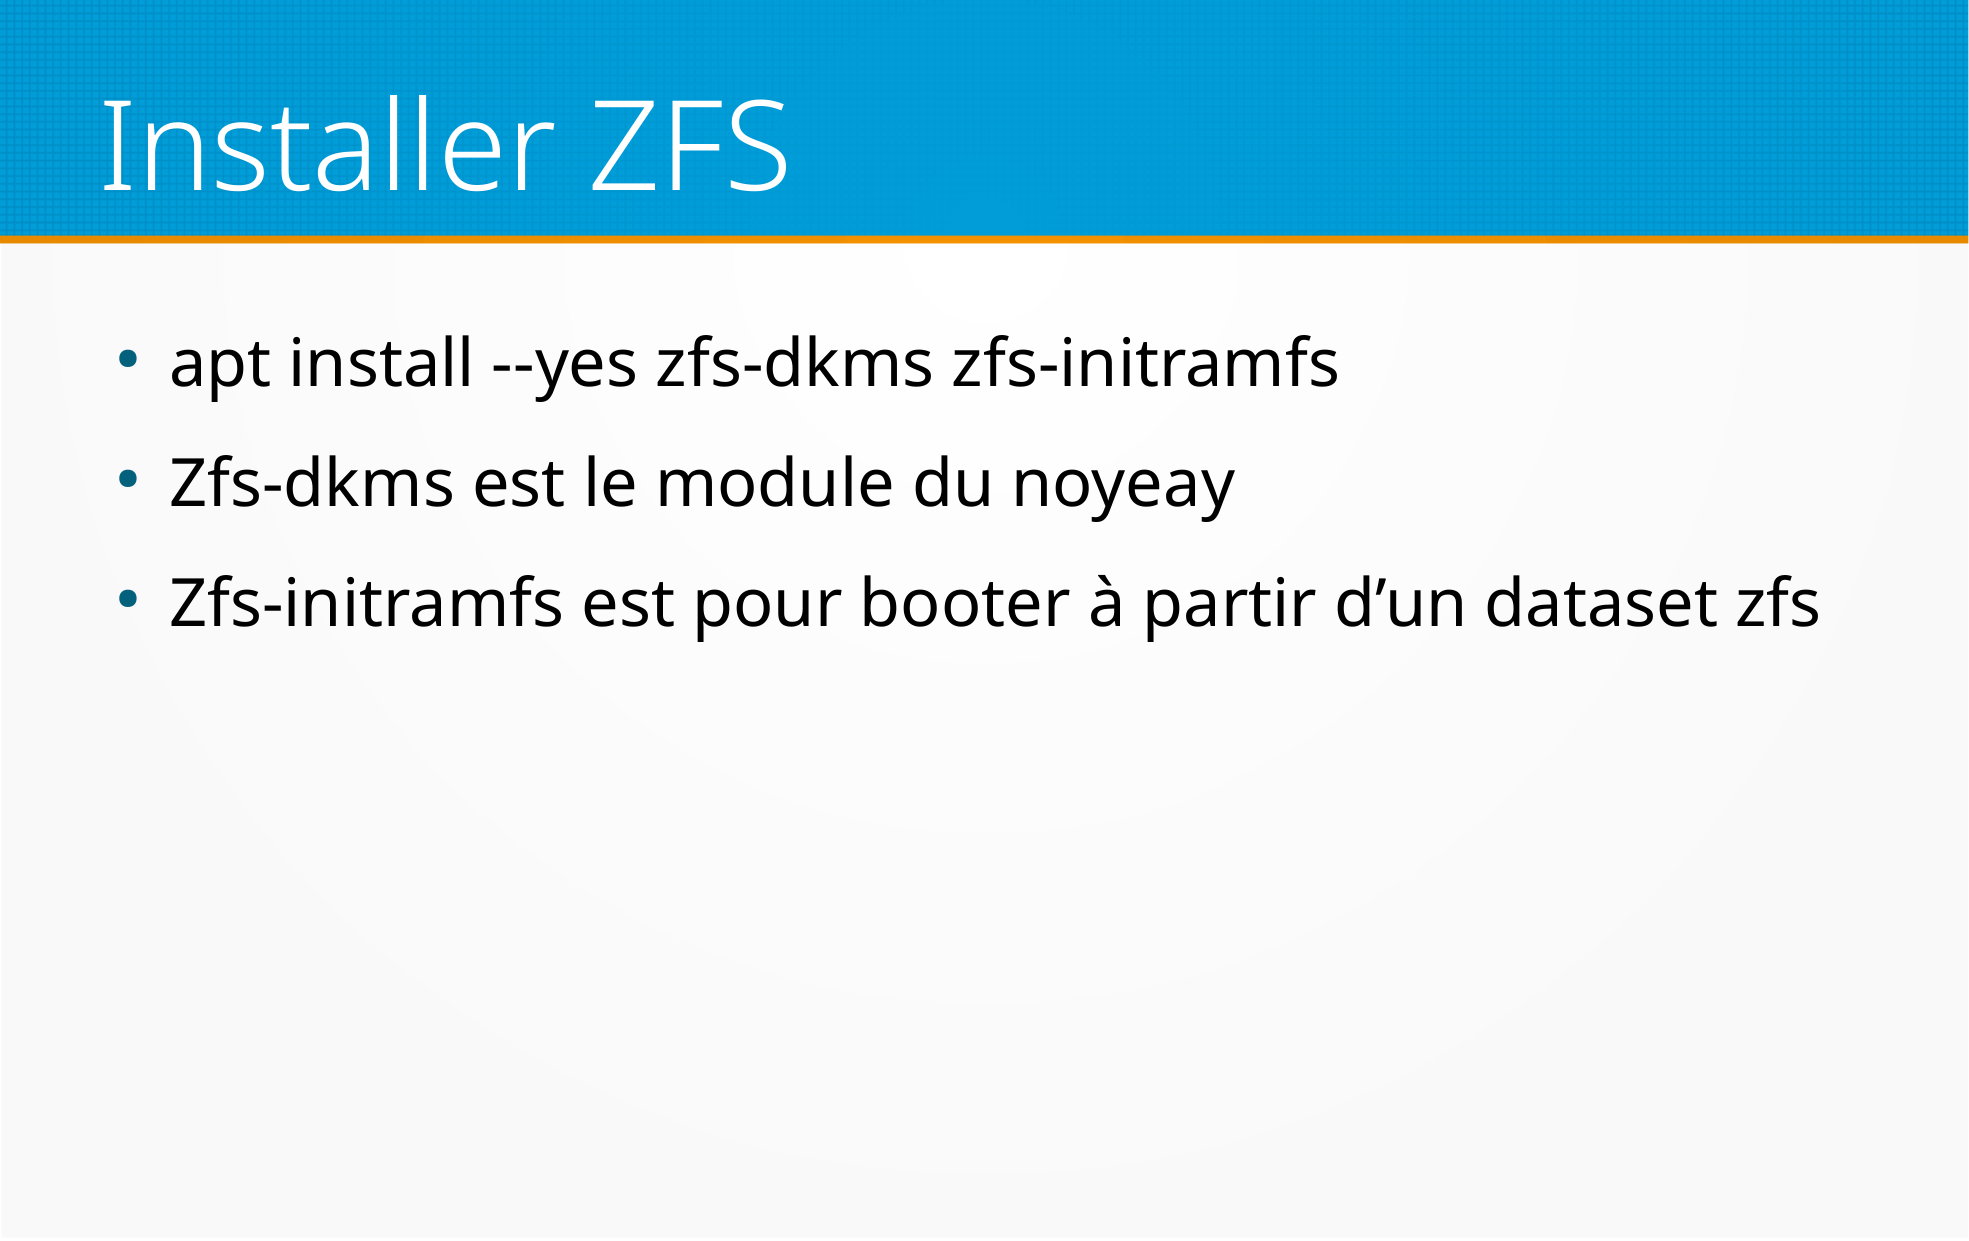

# Installer ZFS
apt install --yes zfs-dkms zfs-initramfs
Zfs-dkms est le module du noyeay
Zfs-initramfs est pour booter à partir d’un dataset zfs